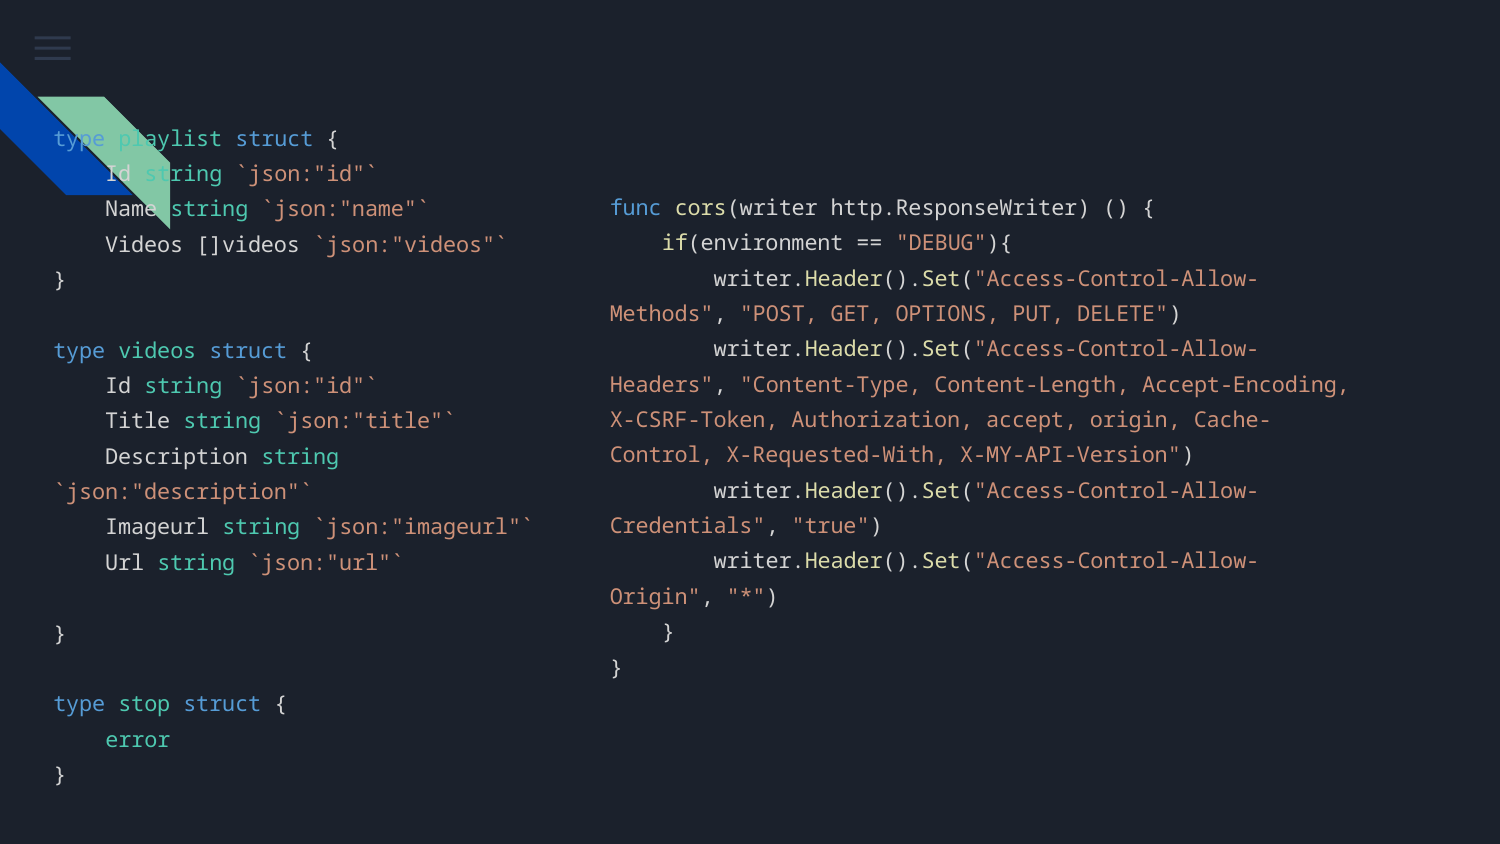

# type playlist struct { Id string `json:"id"` Name string `json:"name"` Videos []videos `json:"videos"` } type videos struct { Id string `json:"id"` Title string `json:"title"` Description string `json:"description"` Imageurl string `json:"imageurl"` Url string `json:"url"` } type stop struct { error }
func cors(writer http.ResponseWriter) () {
 if(environment == "DEBUG"){
 writer.Header().Set("Access-Control-Allow-Methods", "POST, GET, OPTIONS, PUT, DELETE")
 writer.Header().Set("Access-Control-Allow-Headers", "Content-Type, Content-Length, Accept-Encoding, X-CSRF-Token, Authorization, accept, origin, Cache-Control, X-Requested-With, X-MY-API-Version")
 writer.Header().Set("Access-Control-Allow-Credentials", "true")
 writer.Header().Set("Access-Control-Allow-Origin", "*")
 }
}